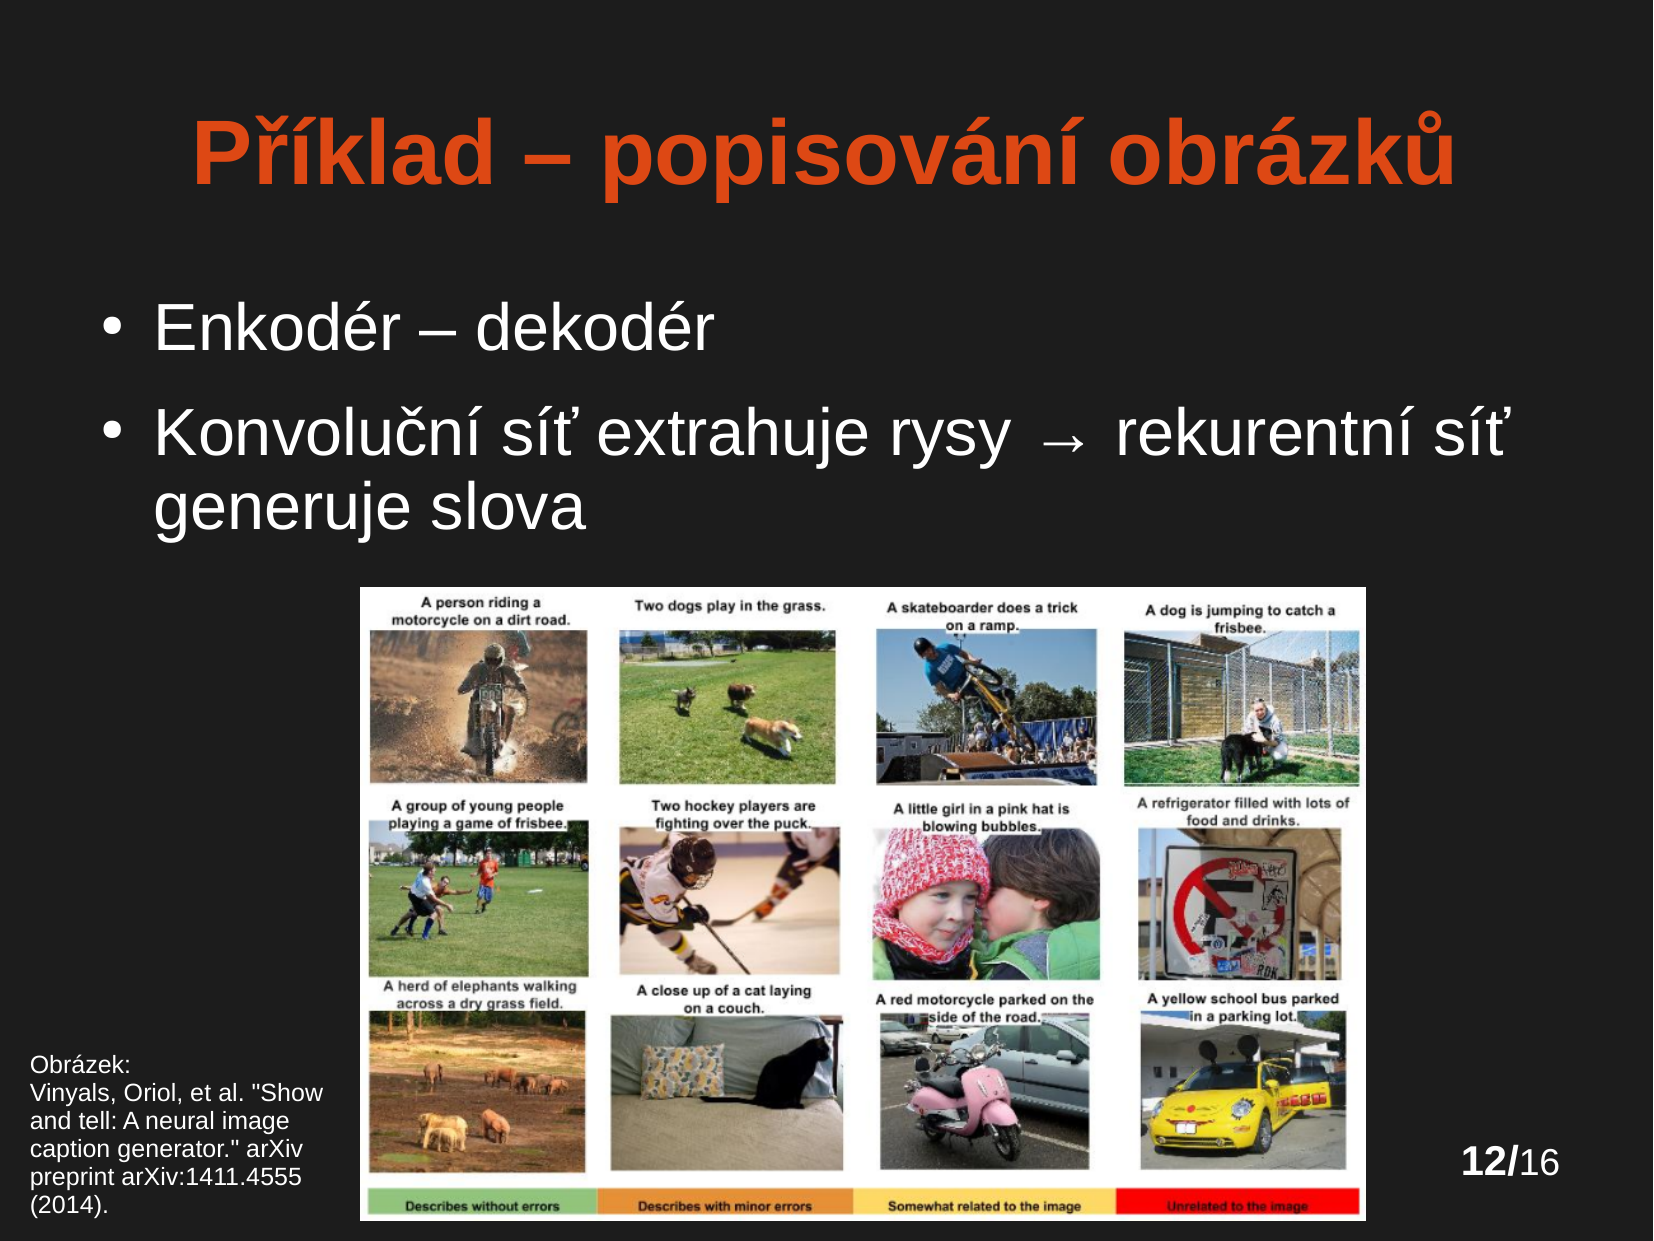

# Příklad – popisování obrázků
Enkodér – dekodér
Konvoluční síť extrahuje rysy → rekurentní síť generuje slova
Obrázek:
Vinyals, Oriol, et al. "Show and tell: A neural image caption generator." arXiv preprint arXiv:1411.4555 (2014).